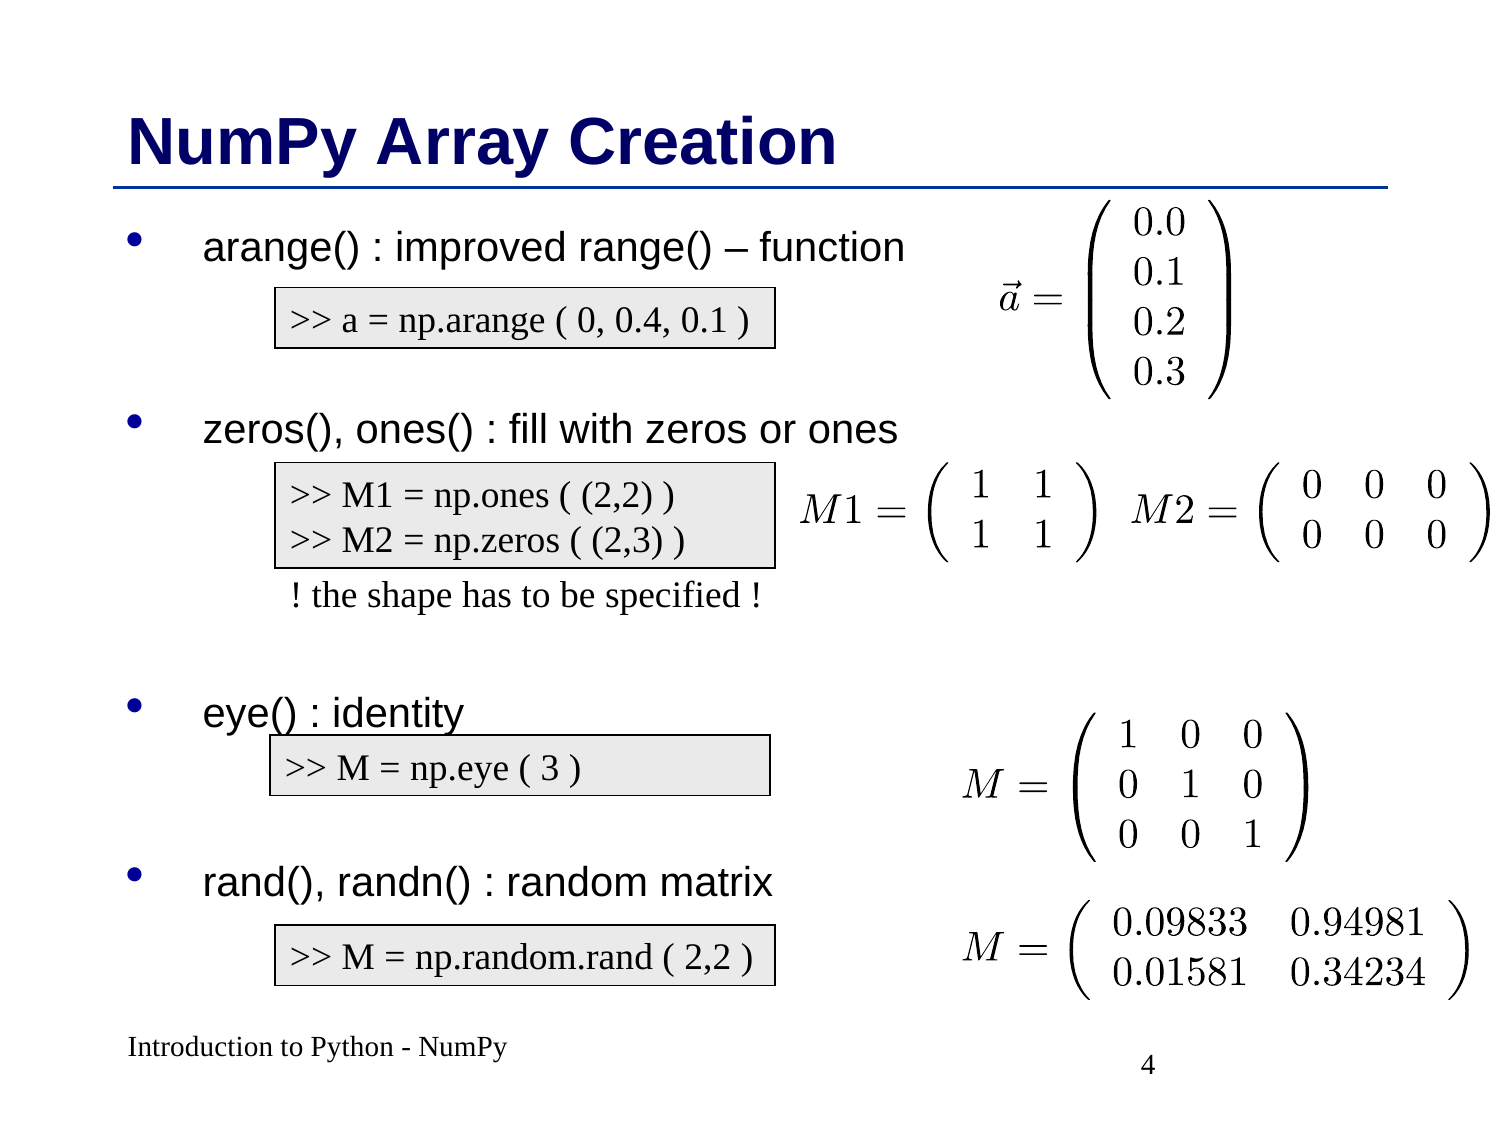

# NumPy Array Creation
arange() : improved range() – function
zeros(), ones() : fill with zeros or ones
eye() : identity
rand(), randn() : random matrix
>> a = np.arange ( 0, 0.4, 0.1 )
>> M1 = np.ones ( (2,2) )
>> M2 = np.zeros ( (2,3) )
! the shape has to be specified !
>> M = np.eye ( 3 )
>> M = np.random.rand ( 2,2 )
Introduction to Python - NumPy
 3